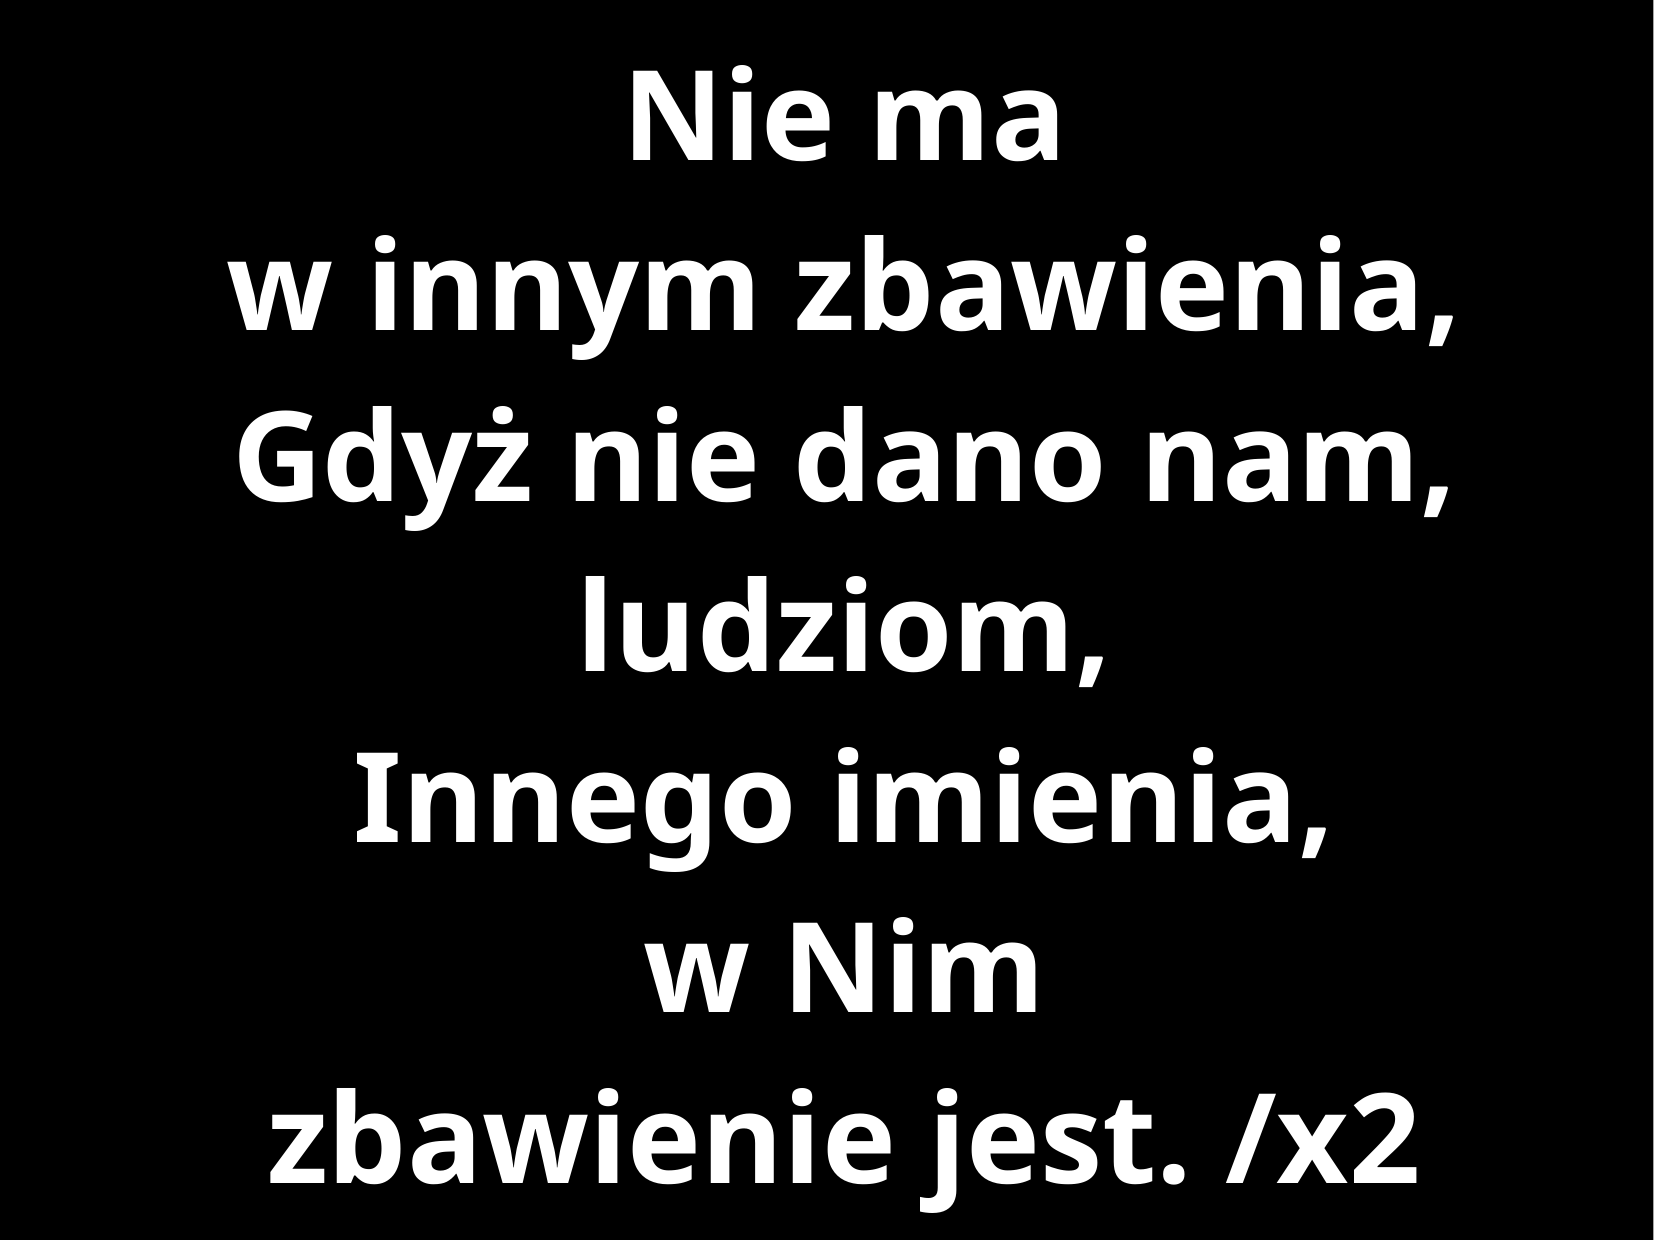

# Nie ma
w innym zbawienia,
Gdyż nie dano nam,
ludziom,
Innego imienia,
w Nim
zbawienie jest. /x2